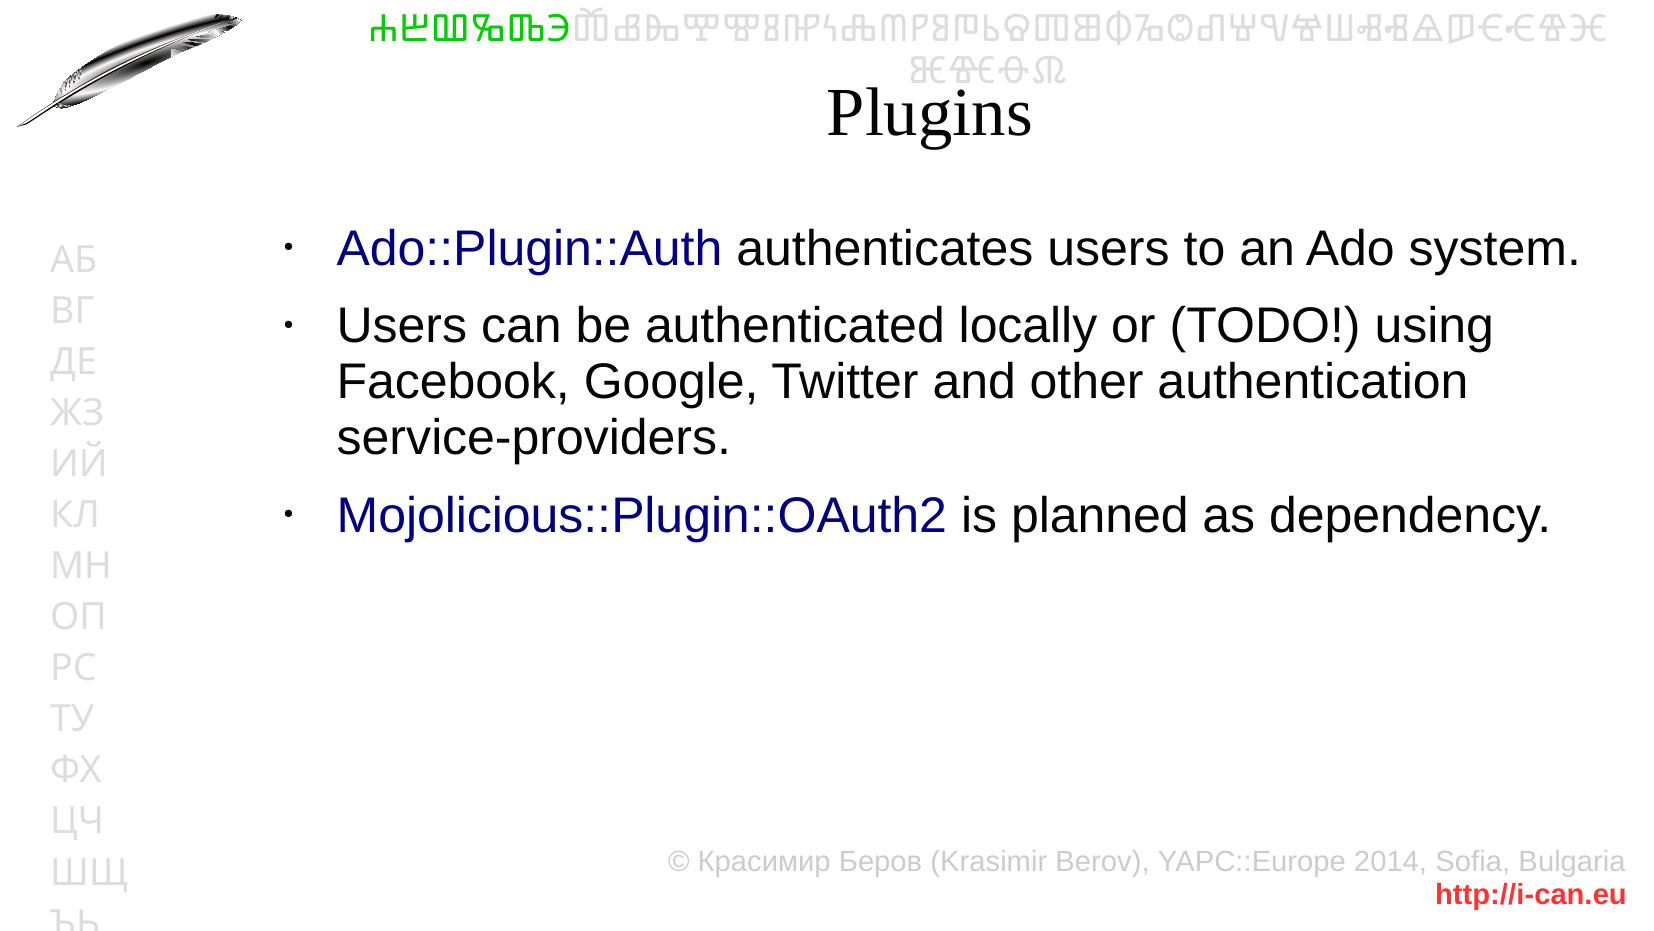

# Plugins
Ado::Plugin::Auth authenticates users to an Ado system.
Users can be authenticated locally or (TODO!) using Facebook, Google, Twitter and other authentication service-providers.
Mojolicious::Plugin::OAuth2 is planned as dependency.